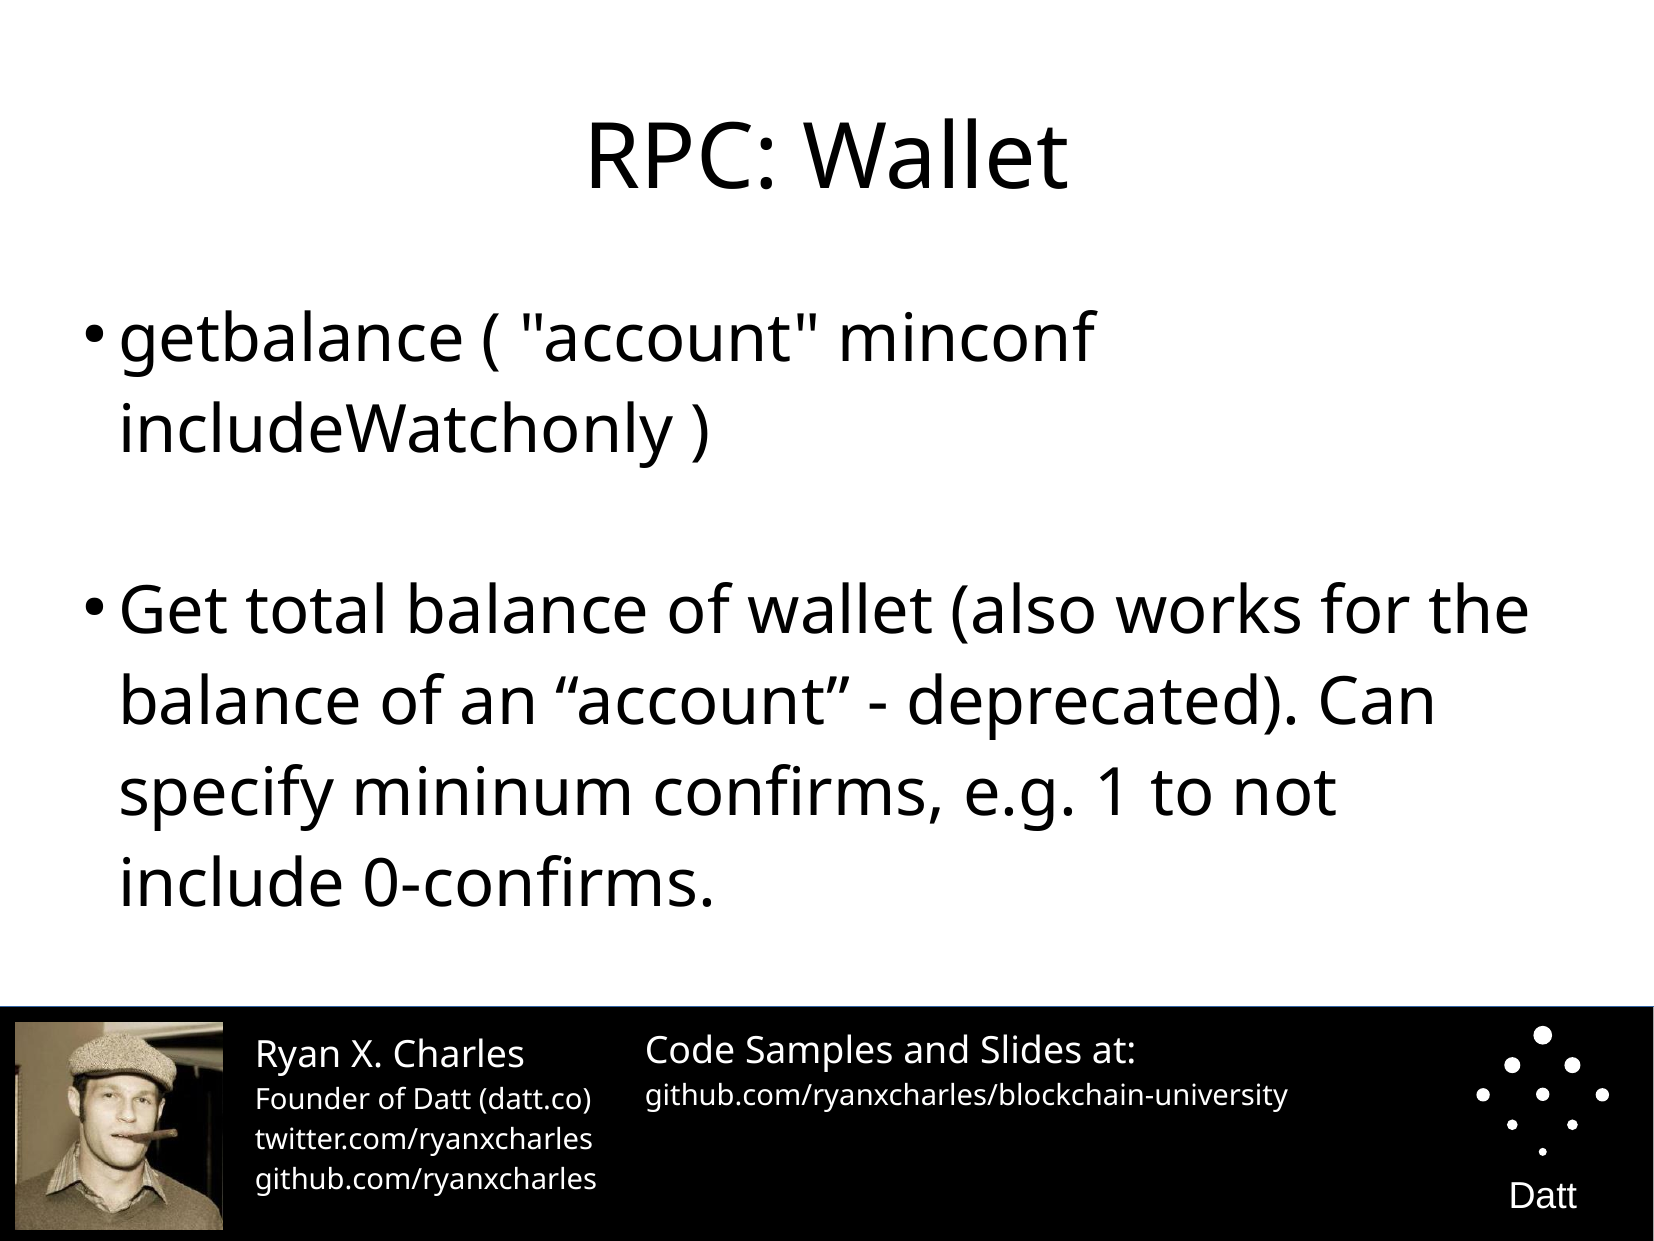

# RPC: Wallet
getbalance ( "account" minconf includeWatchonly )
Get total balance of wallet (also works for the balance of an “account” - deprecated). Can specify mininum confirms, e.g. 1 to not include 0-confirms.
Code Samples and Slides at:
github.com/ryanxcharles/blockchain-university
Ryan X. Charles
Founder of Datt (datt.co)
twitter.com/ryanxcharles
github.com/ryanxcharles
Datt